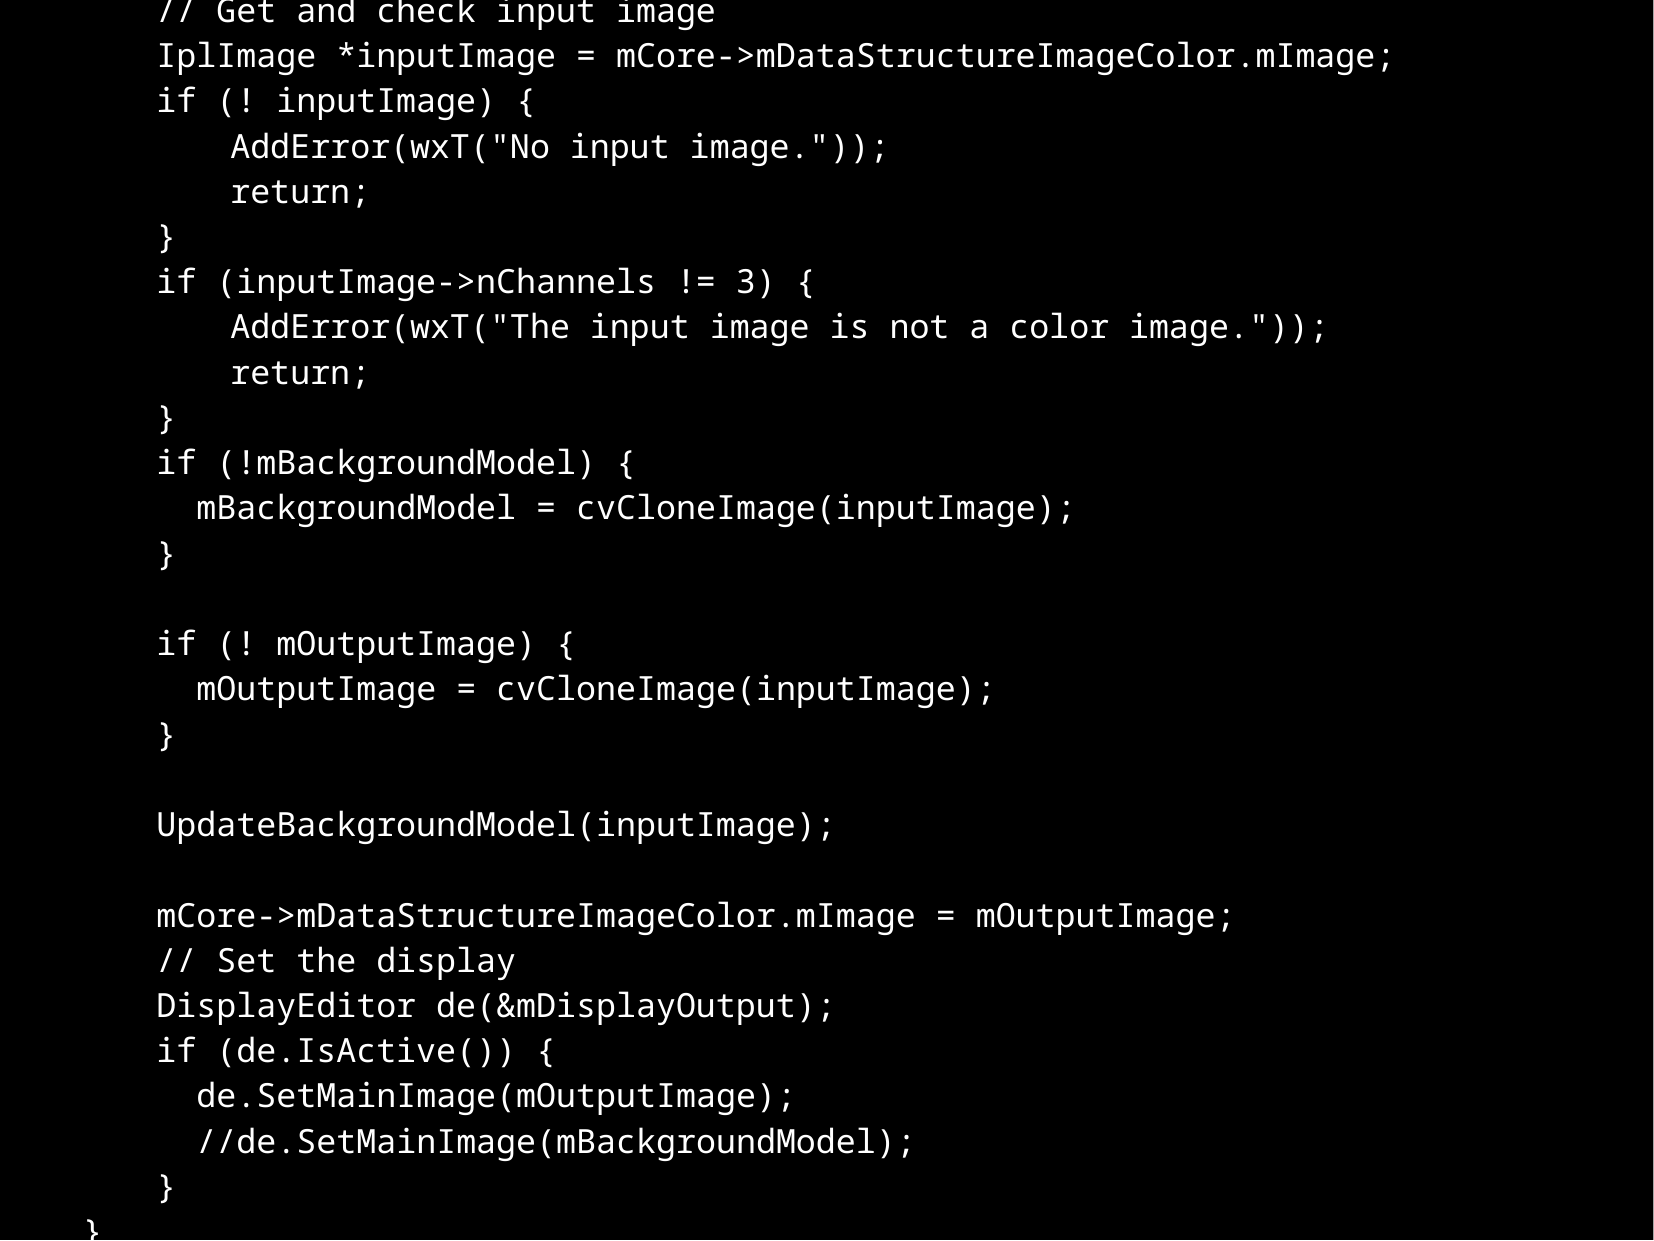

# void THISCLASS::OnStep() {
	// Get and check input image
	IplImage *inputImage = mCore->mDataStructureImageColor.mImage;
	if (! inputImage) {
		AddError(wxT("No input image."));
		return;
	}
	if (inputImage->nChannels != 3) {
		AddError(wxT("The input image is not a color image."));
		return;
	}
	if (!mBackgroundModel) {
	 mBackgroundModel = cvCloneImage(inputImage);
	}
	if (! mOutputImage) {
	 mOutputImage = cvCloneImage(inputImage);
	}
	UpdateBackgroundModel(inputImage);
	mCore->mDataStructureImageColor.mImage = mOutputImage;
	// Set the display
	DisplayEditor de(&mDisplayOutput);
	if (de.IsActive()) {
	 de.SetMainImage(mOutputImage);
	 //de.SetMainImage(mBackgroundModel);
	}
}